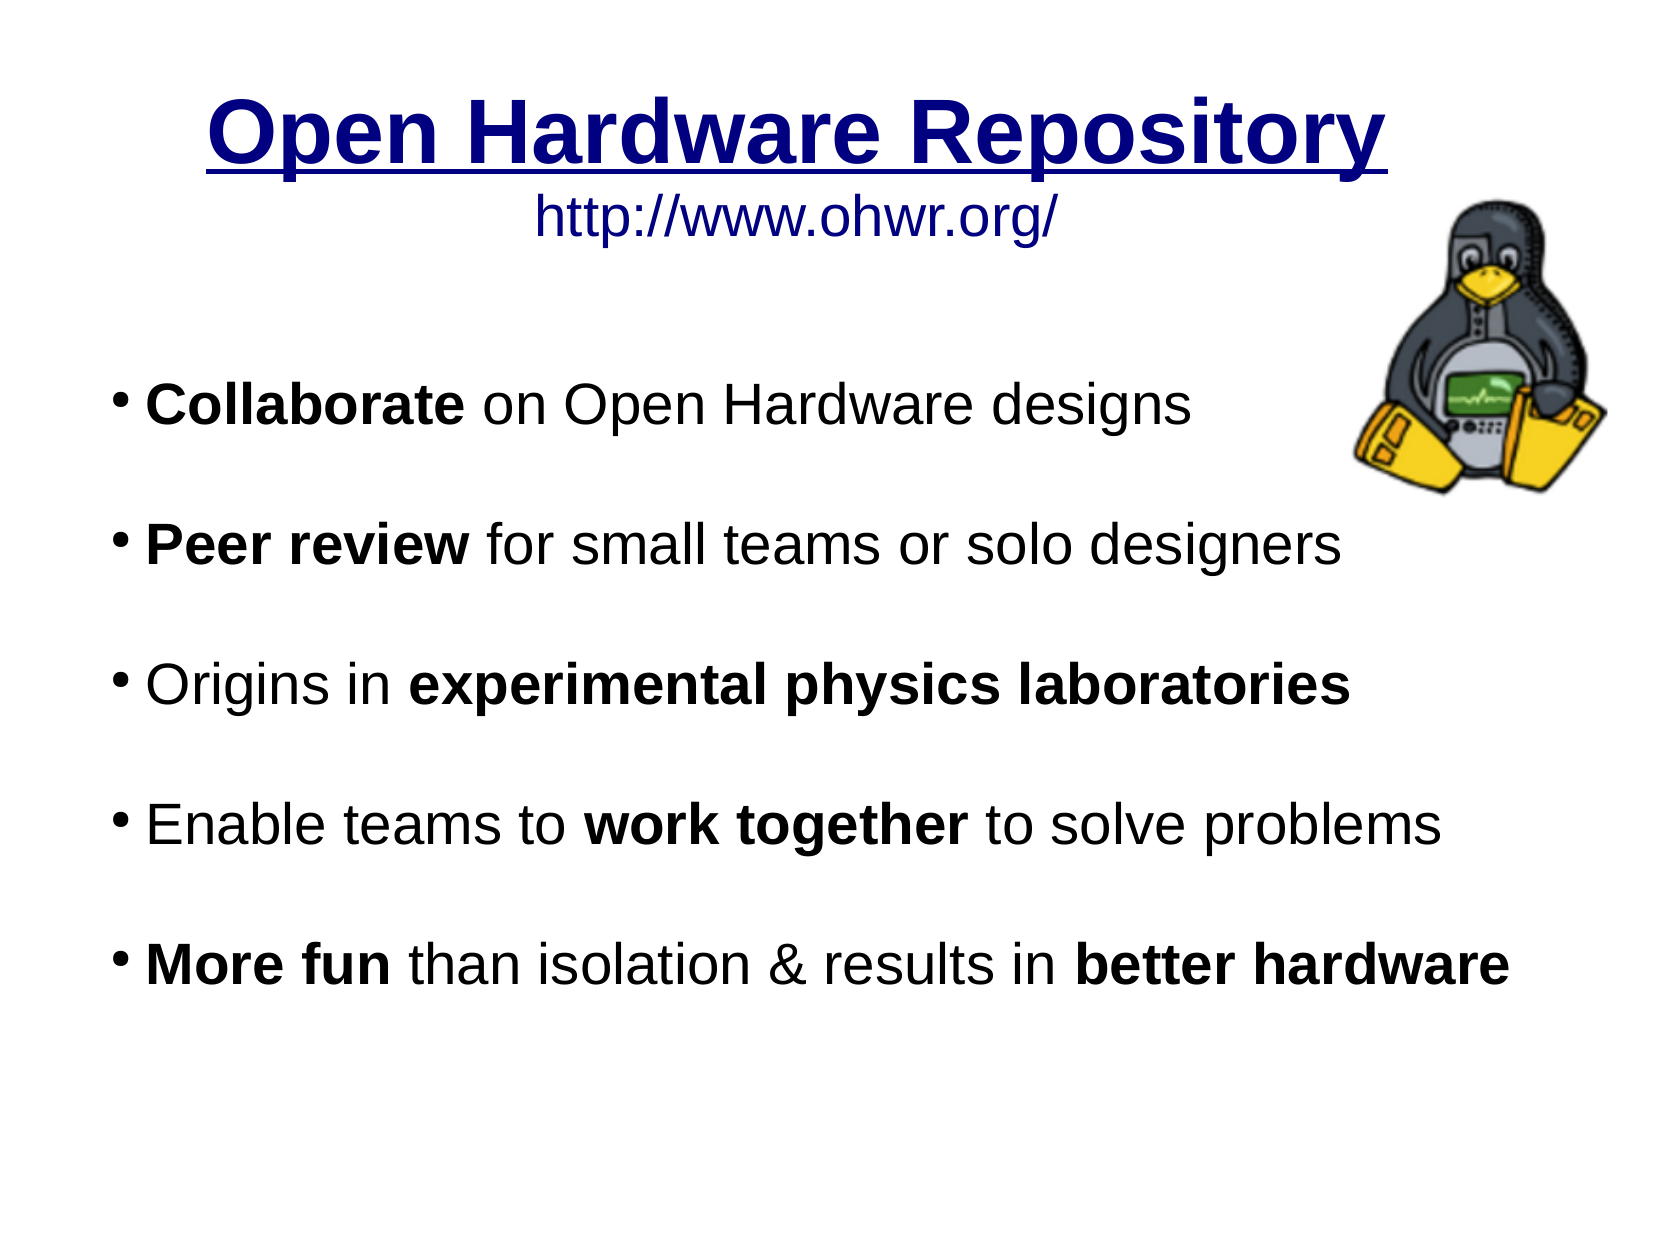

# Open Hardware Repository http://www.ohwr.org/
Collaborate on Open Hardware designs
Peer review for small teams or solo designers
Origins in experimental physics laboratories
Enable teams to work together to solve problems
More fun than isolation & results in better hardware